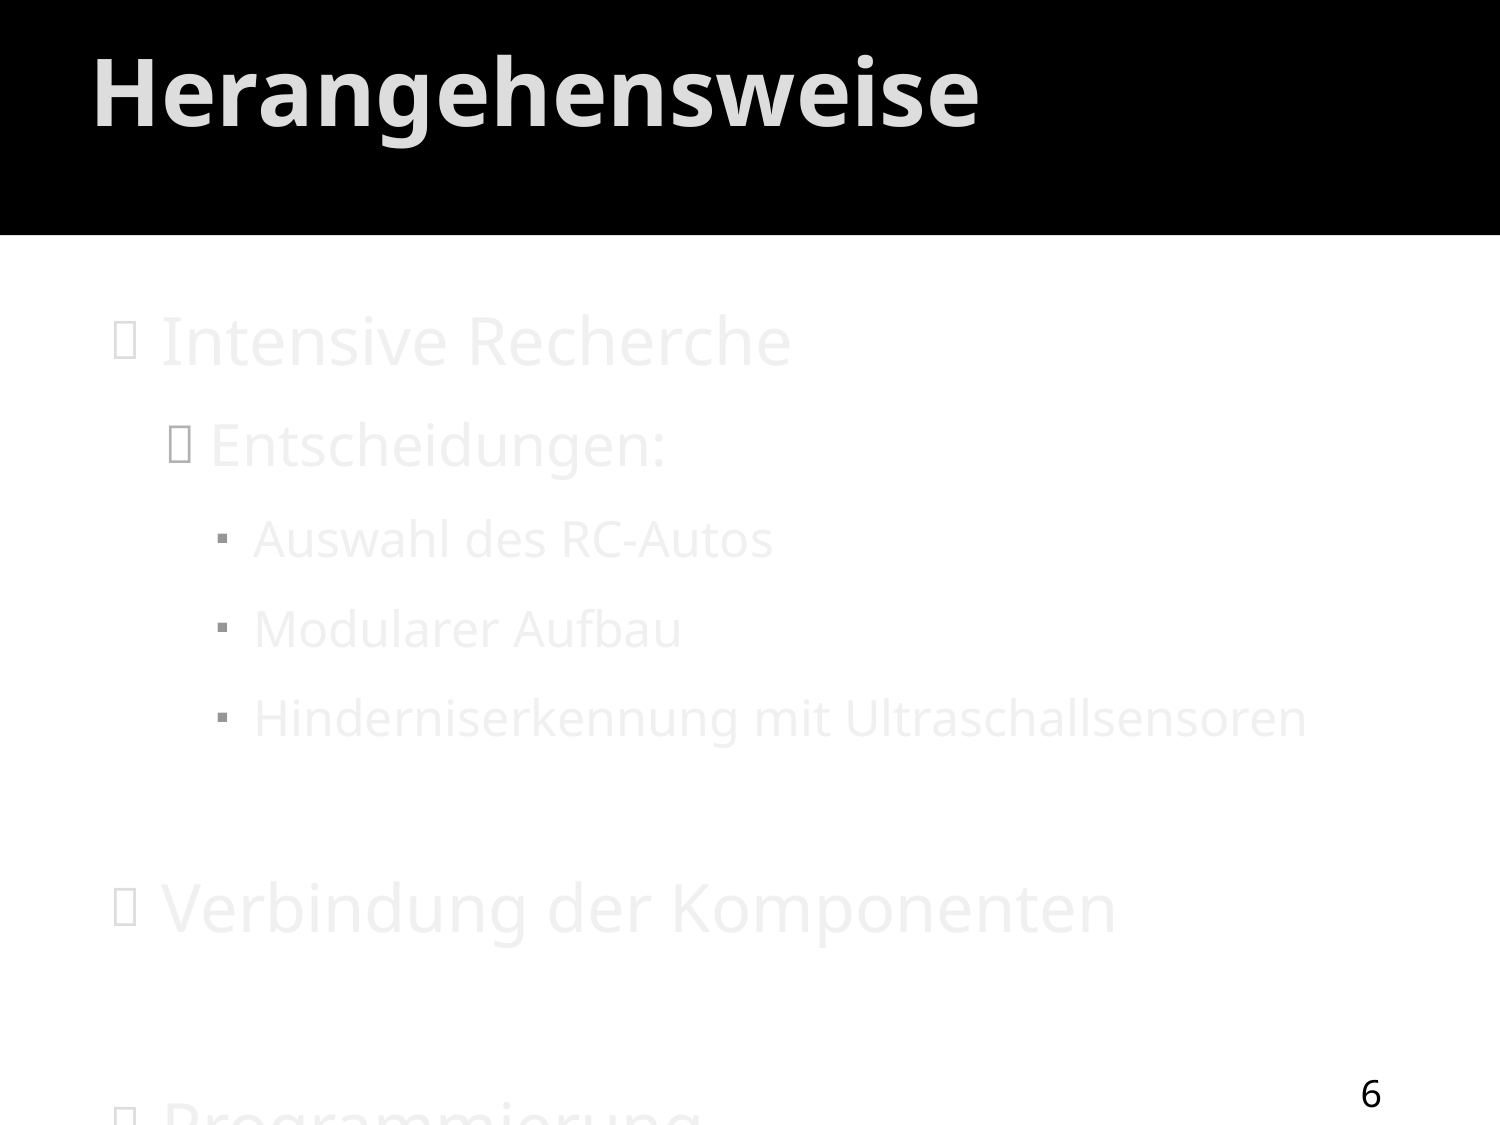

# Herangehensweise
Intensive Recherche
Entscheidungen:
Auswahl des RC-Autos
Modularer Aufbau
Hinderniserkennung mit Ultraschallsensoren
Verbindung der Komponenten
Programmierung